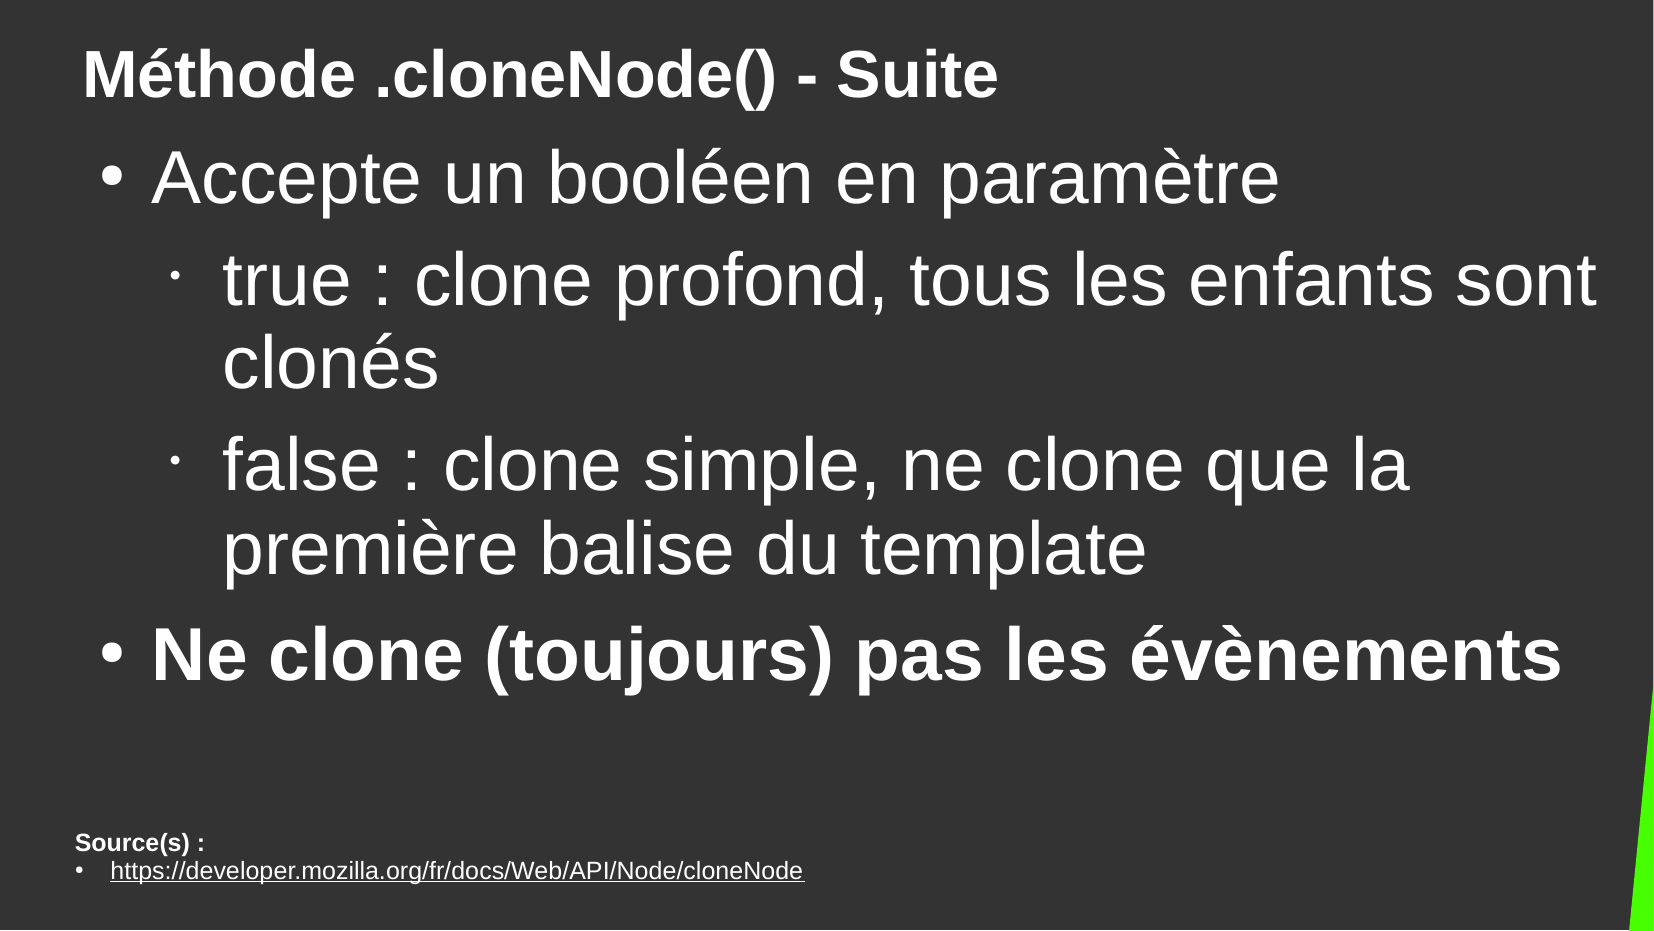

# Méthode .cloneNode() - Suite
Accepte un booléen en paramètre
true : clone profond, tous les enfants sont clonés
false : clone simple, ne clone que la première balise du template
Ne clone (toujours) pas les évènements
Source(s) :
https://developer.mozilla.org/fr/docs/Web/API/Node/cloneNode